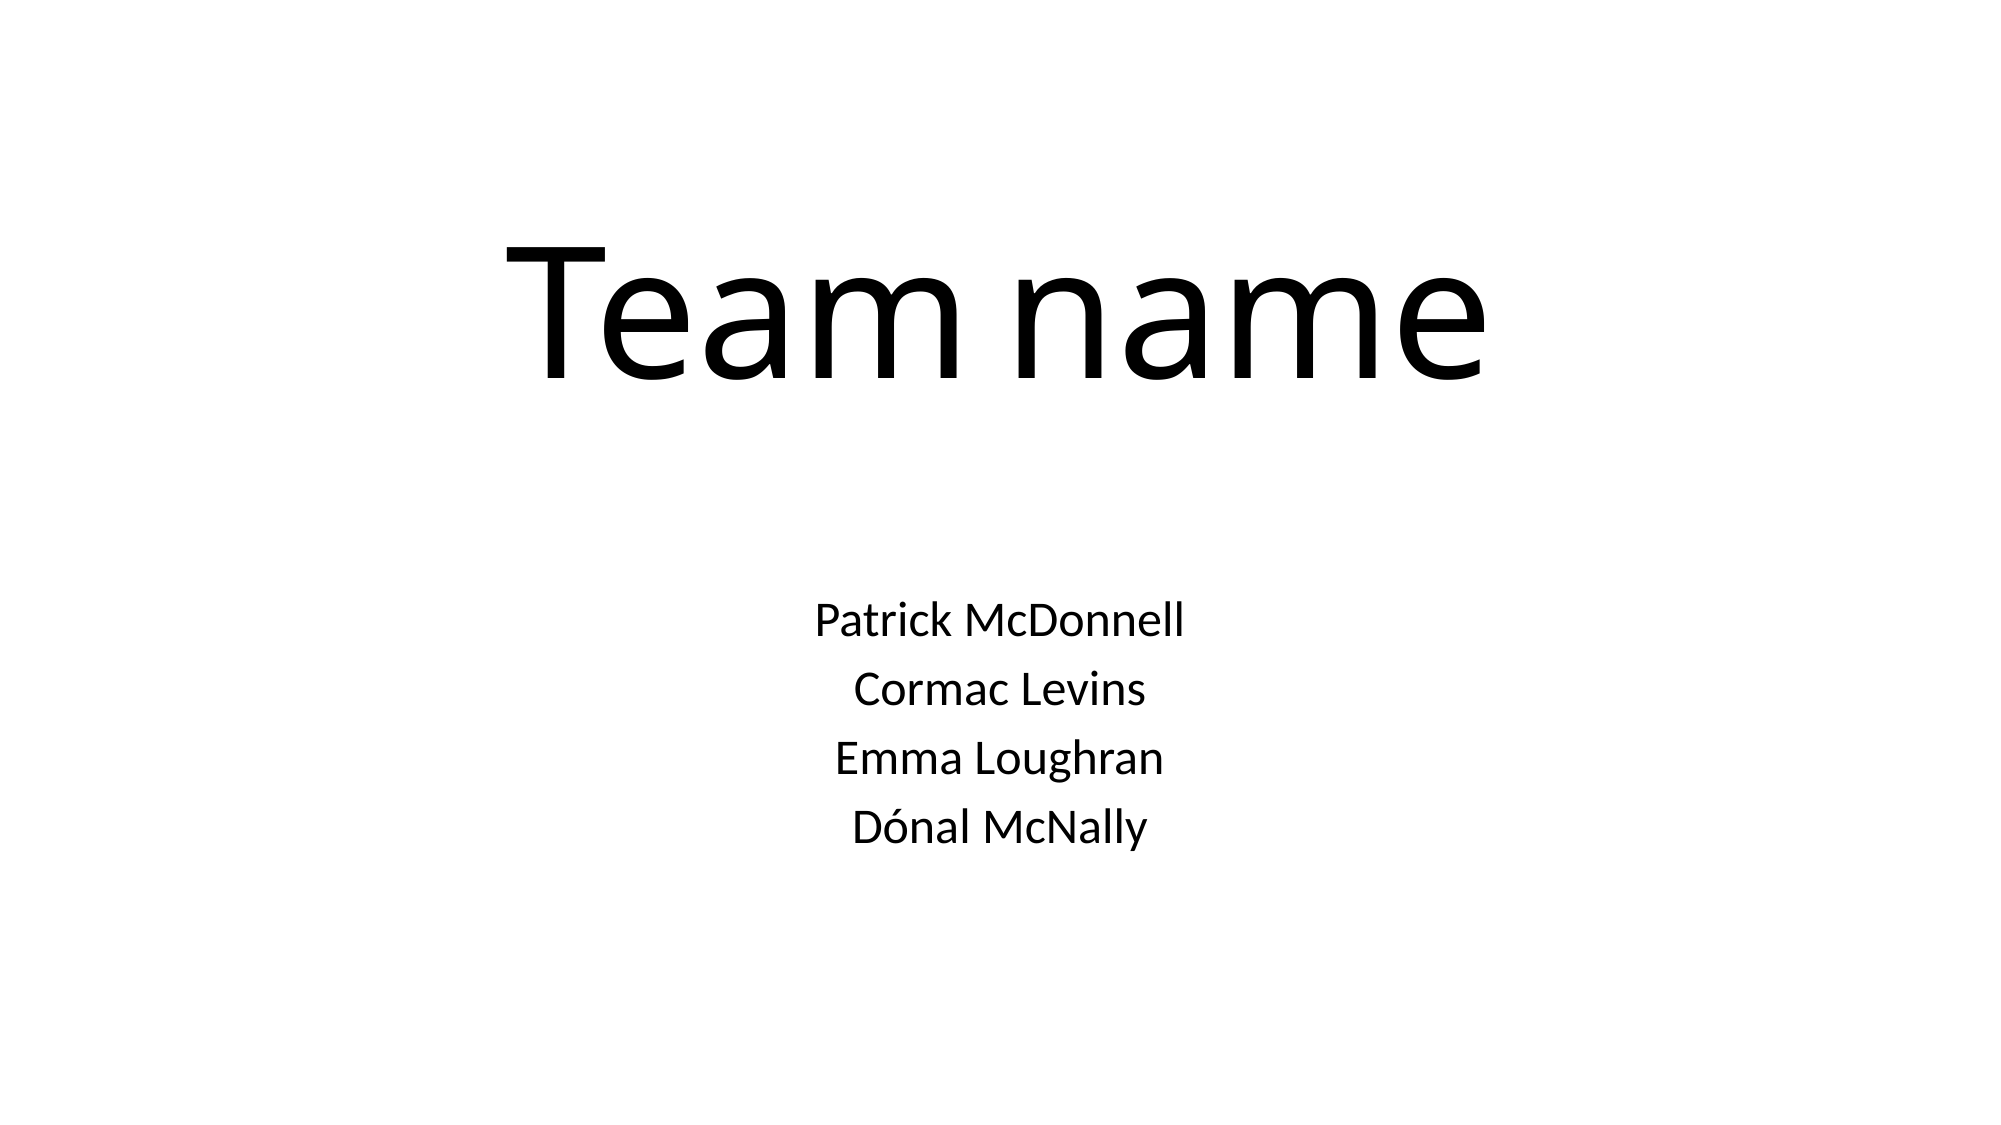

# Team name
Patrick McDonnell
Cormac Levins
Emma Loughran
Dónal McNally